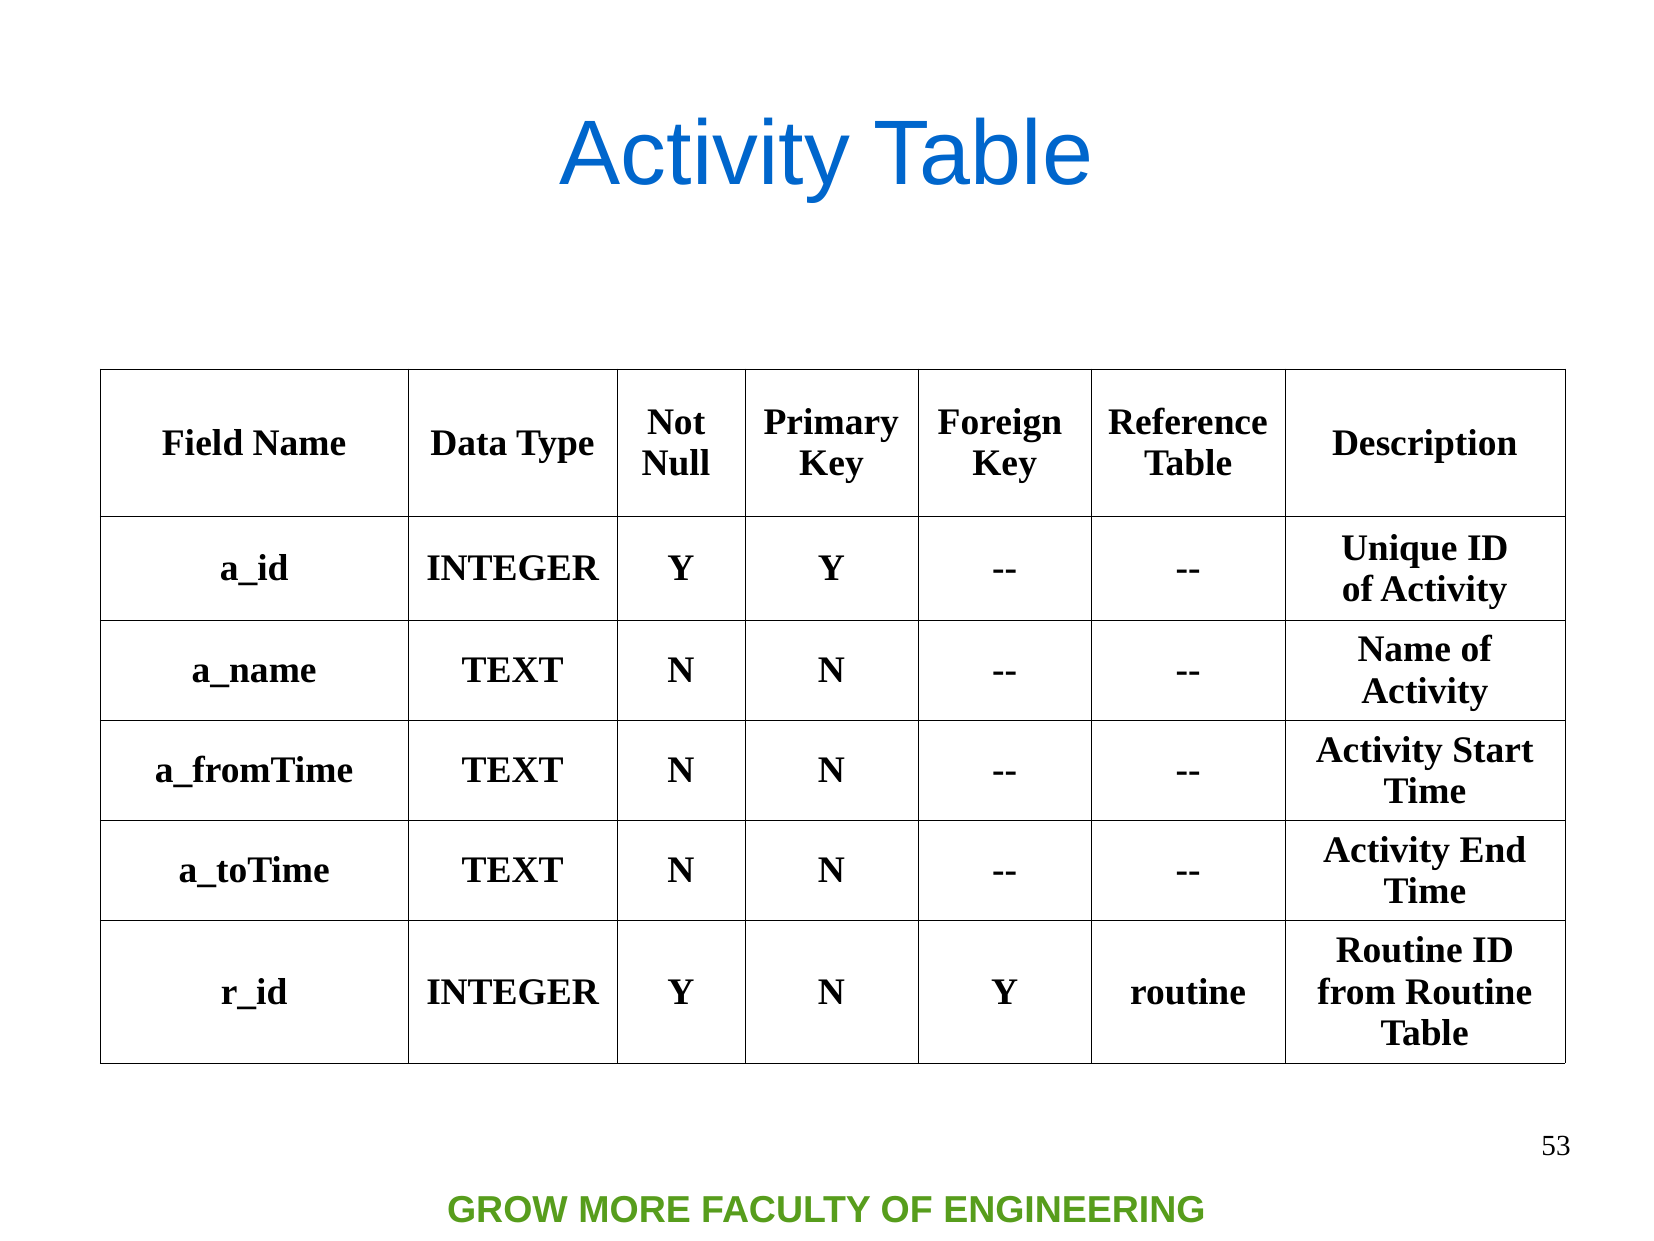

# Activity Table
| Field Name | Data Type | Not Null | Primary Key | Foreign Key | Reference Table | Description |
| --- | --- | --- | --- | --- | --- | --- |
| a\_id | INTEGER | Y | Y | -- | -- | Unique ID of Activity |
| a\_name | TEXT | N | N | -- | -- | Name of Activity |
| a\_fromTime | TEXT | N | N | -- | -- | Activity Start Time |
| a\_toTime | TEXT | N | N | -- | -- | Activity End Time |
| r\_id | INTEGER | Y | N | Y | routine | Routine ID from Routine Table |
53